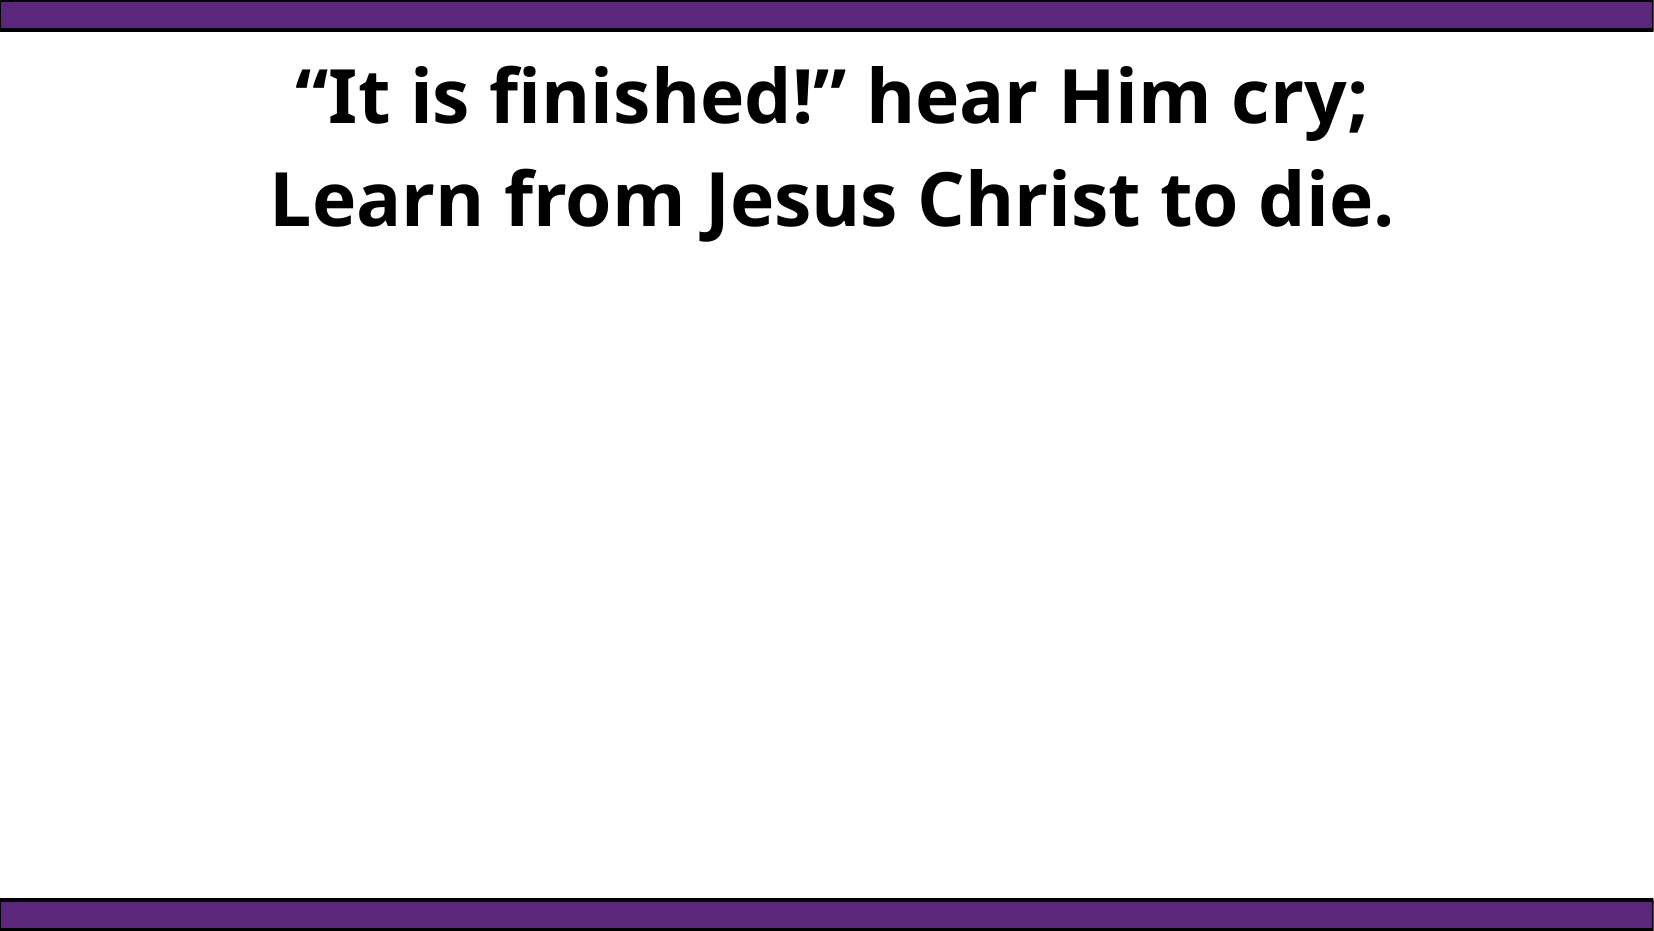

“It is finished!” hear Him cry;
Learn from Jesus Christ to die.